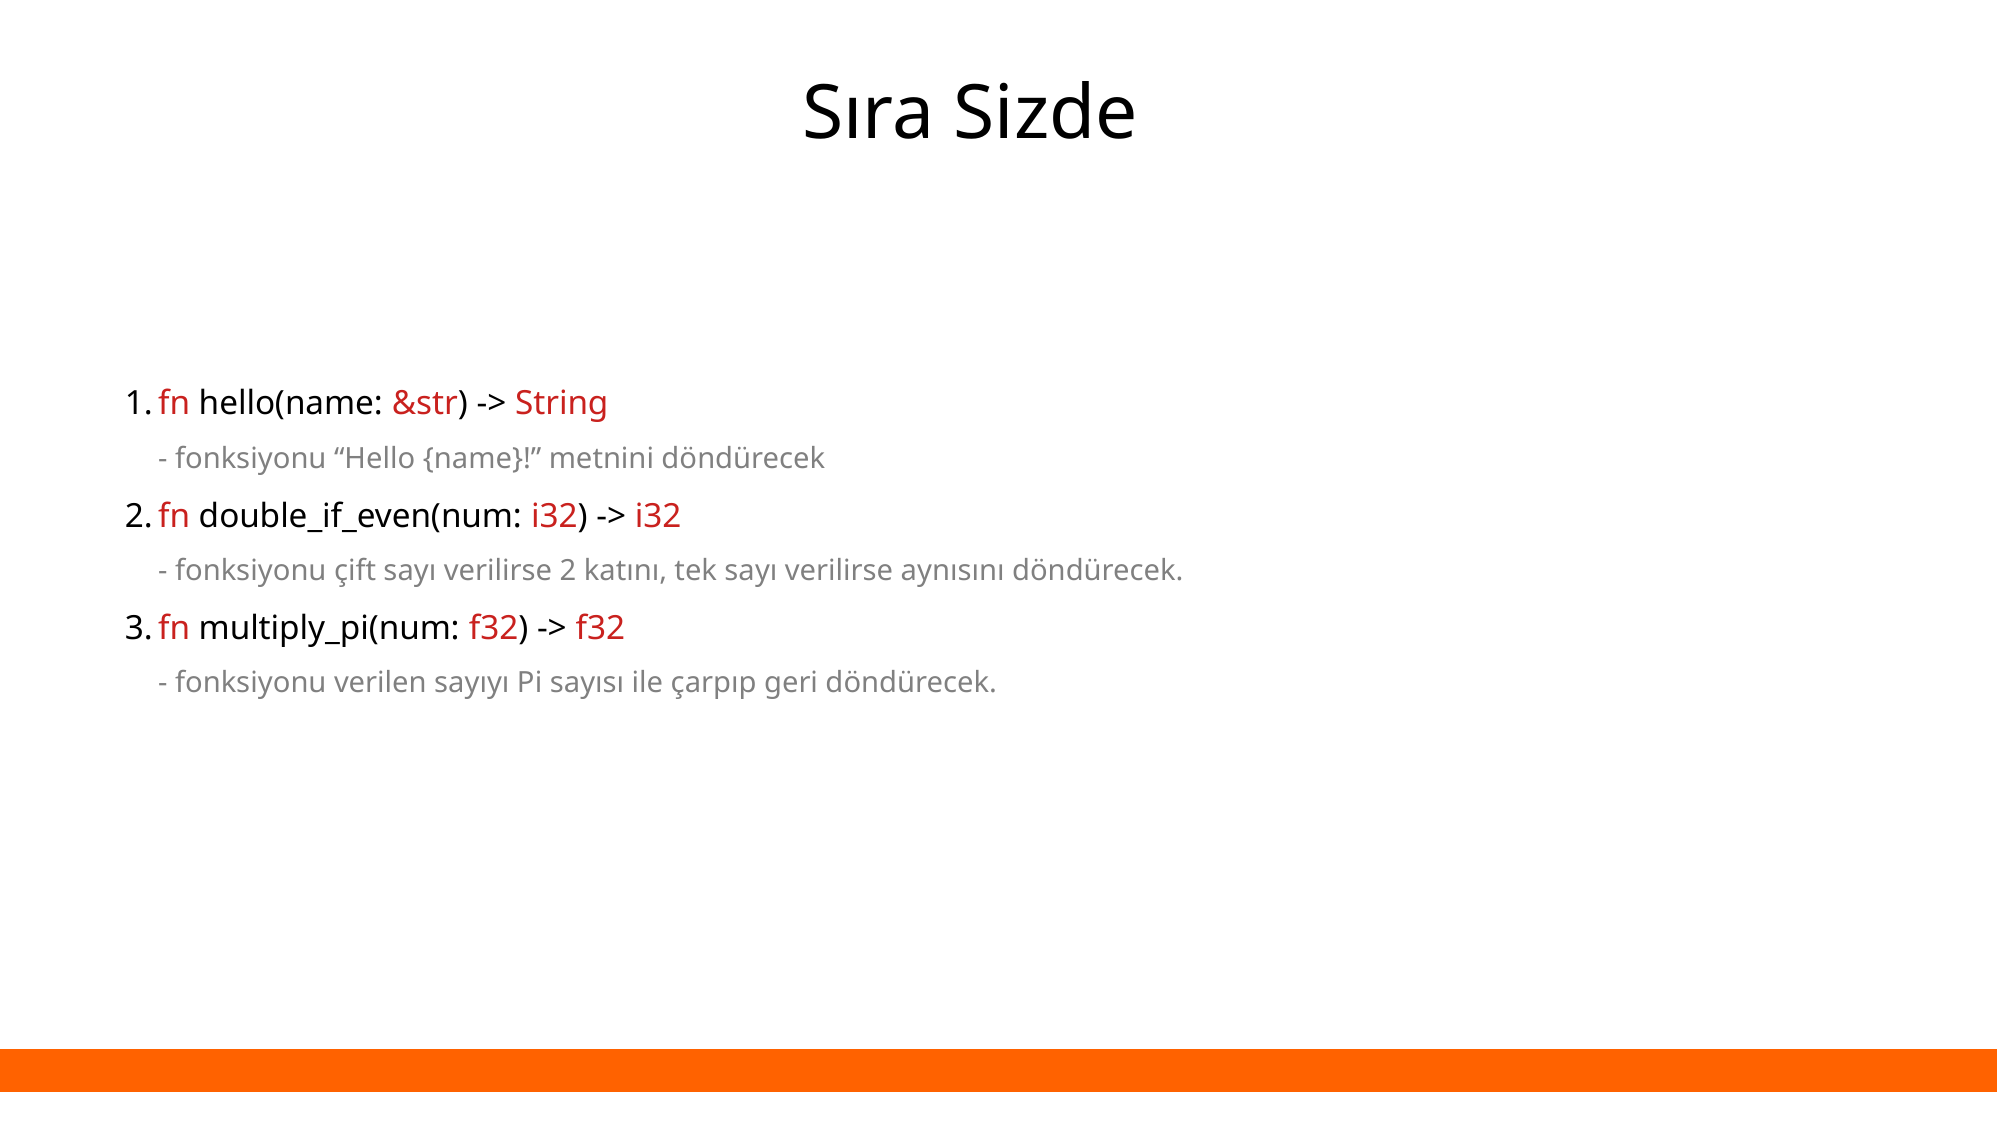

Sıra Sizde
fn hello(name: &str) -> String
- fonksiyonu “Hello {name}!” metnini döndürecek
fn double_if_even(num: i32) -> i32
- fonksiyonu çift sayı verilirse 2 katını, tek sayı verilirse aynısını döndürecek.
fn multiply_pi(num: f32) -> f32
- fonksiyonu verilen sayıyı Pi sayısı ile çarpıp geri döndürecek.